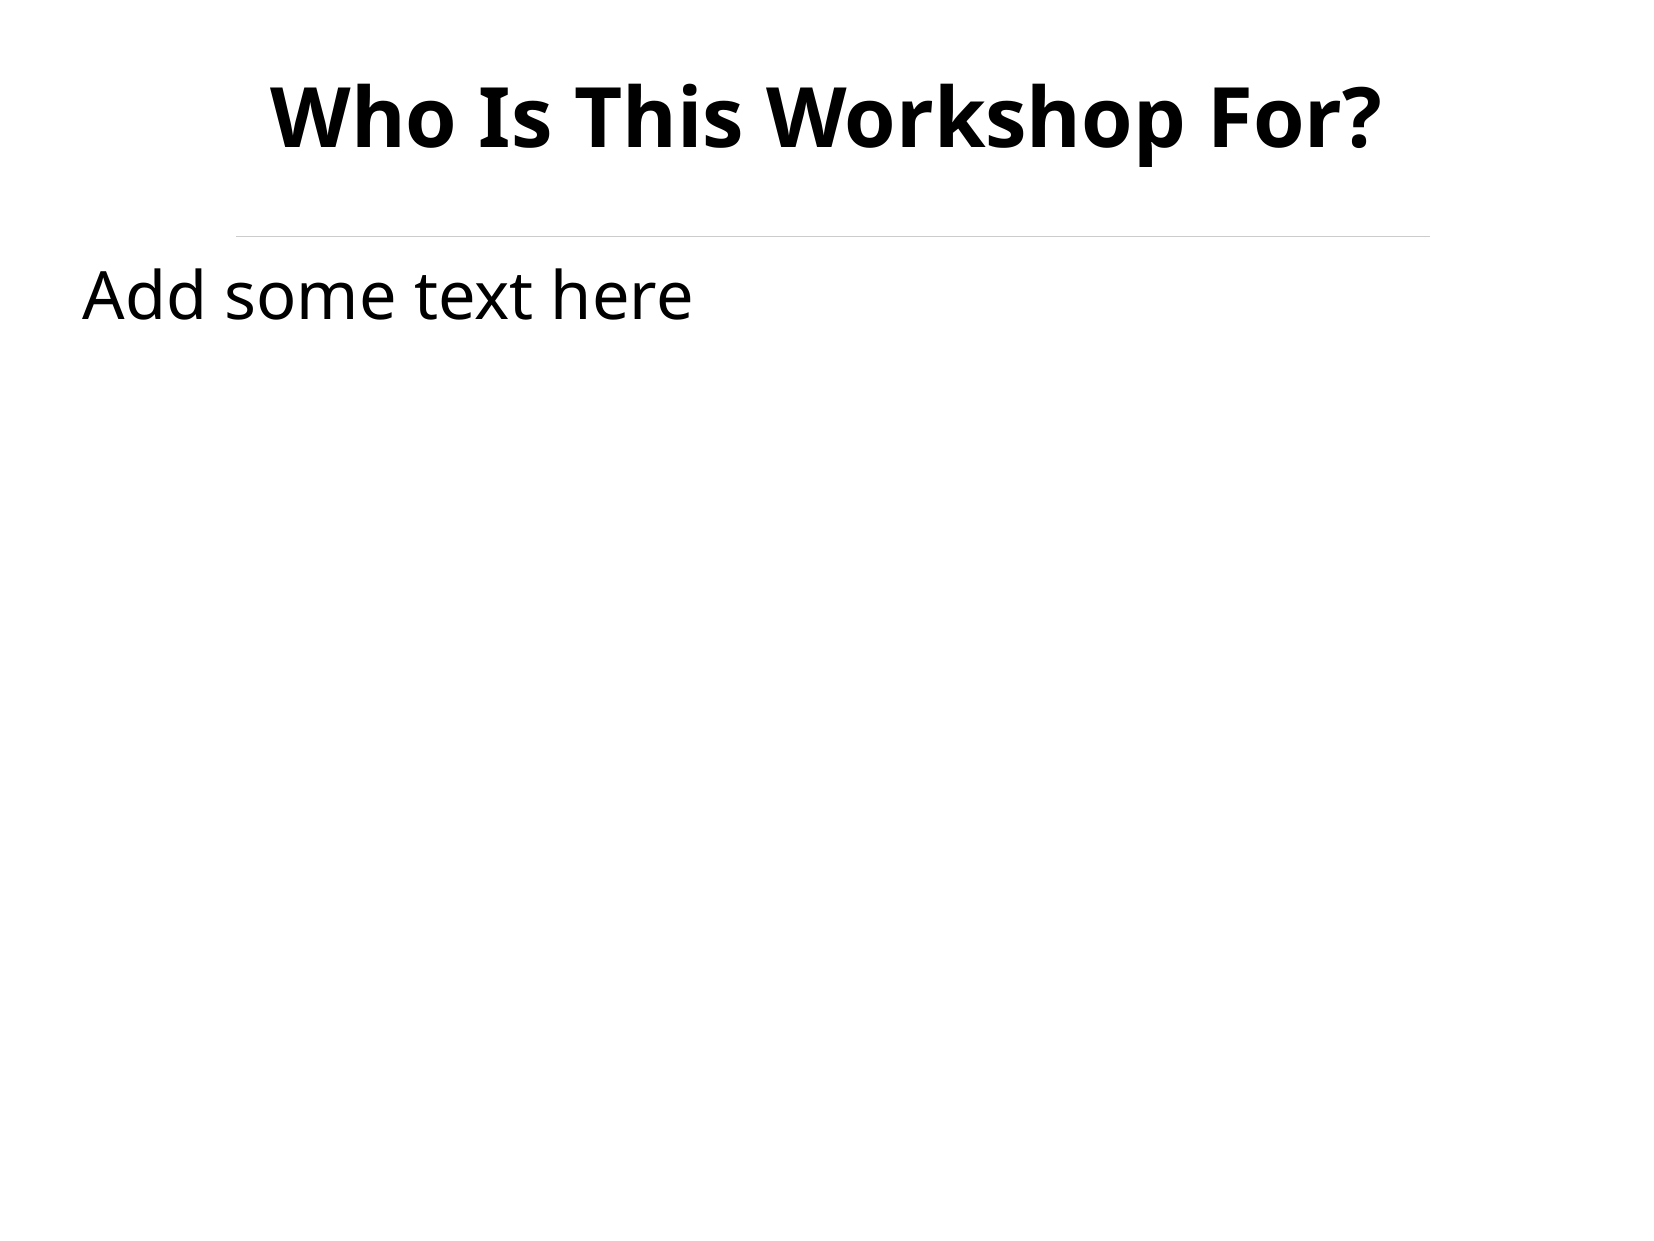

# Who Is This Workshop For?
Add some text here